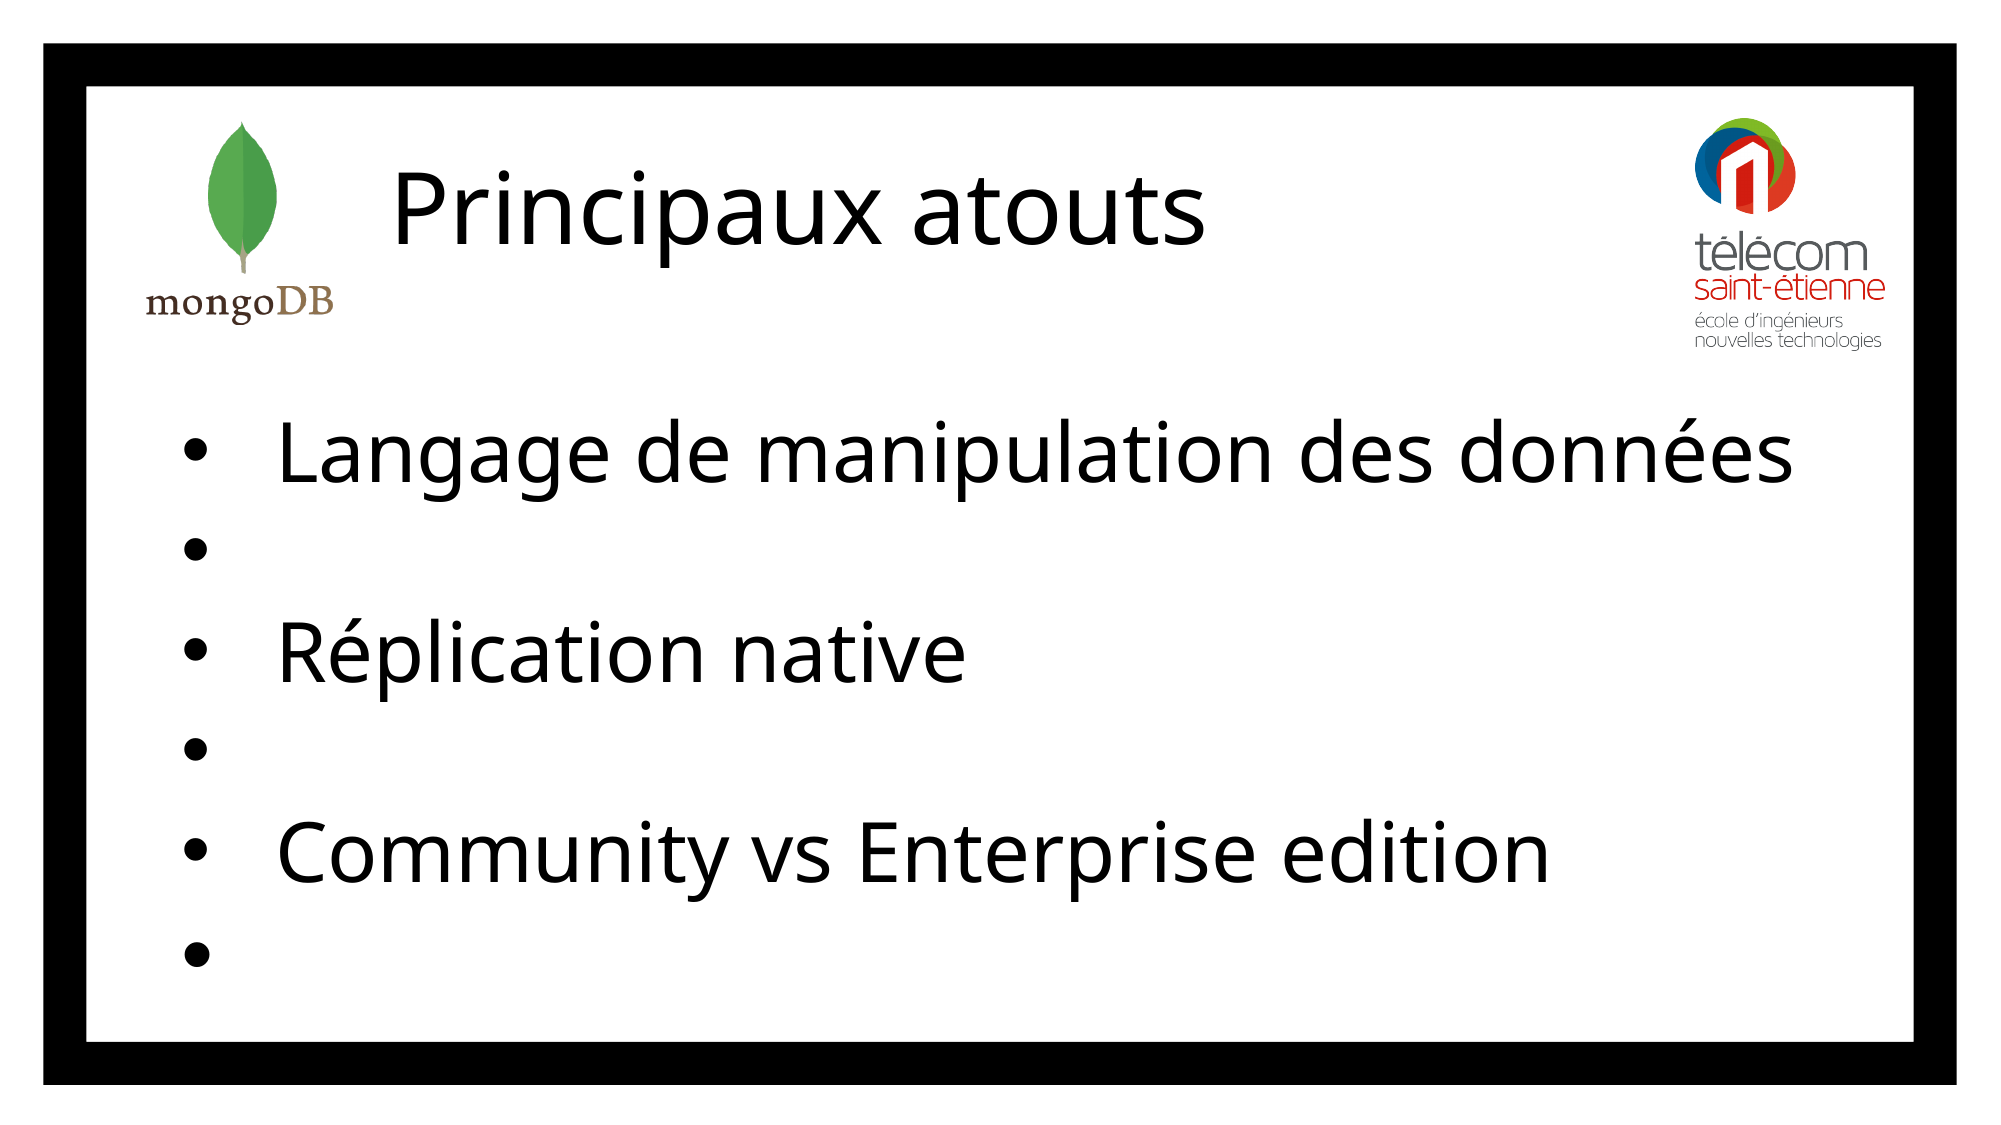

# Principaux atouts
Langage de manipulation des données
Réplication native
Community vs Enterprise edition